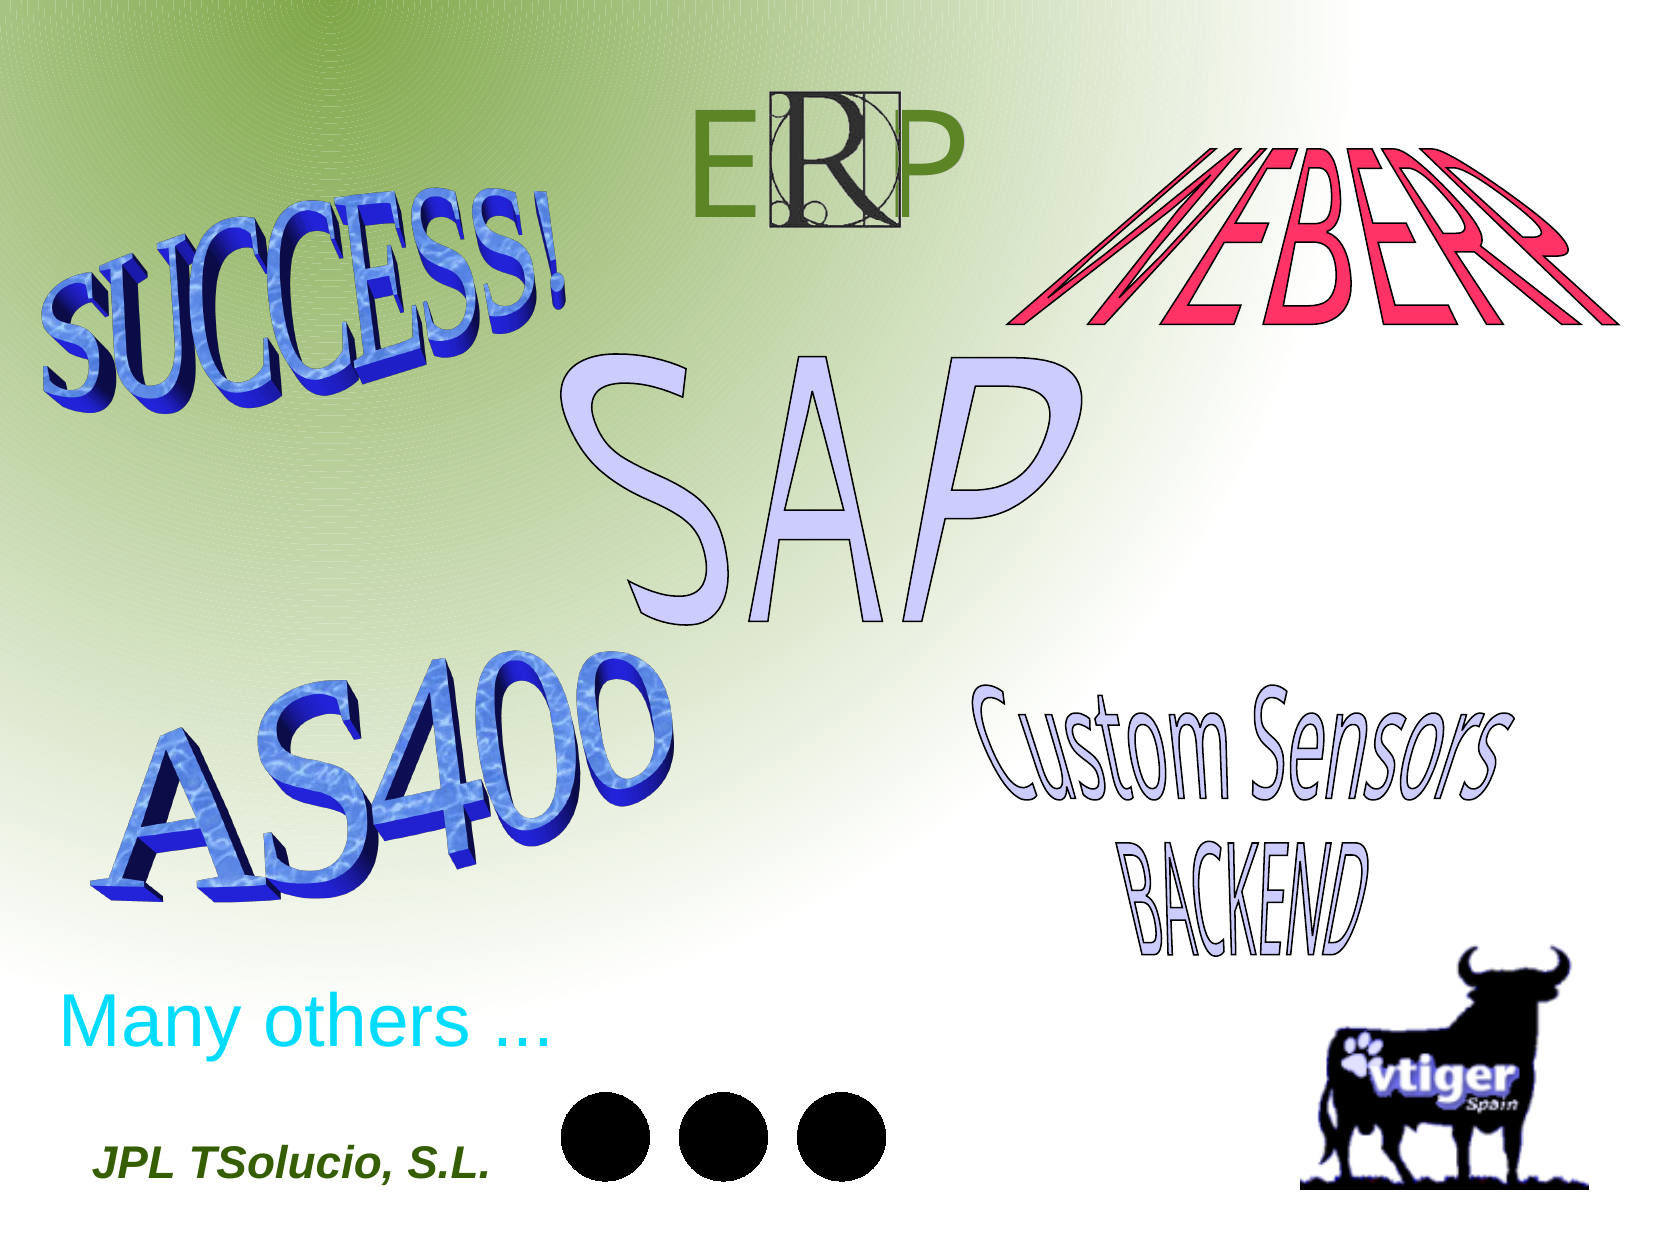

# E P
WEBERP
SUCCESS!
SAP
AS400
Custom Sensors
BACKEND
Many others ...